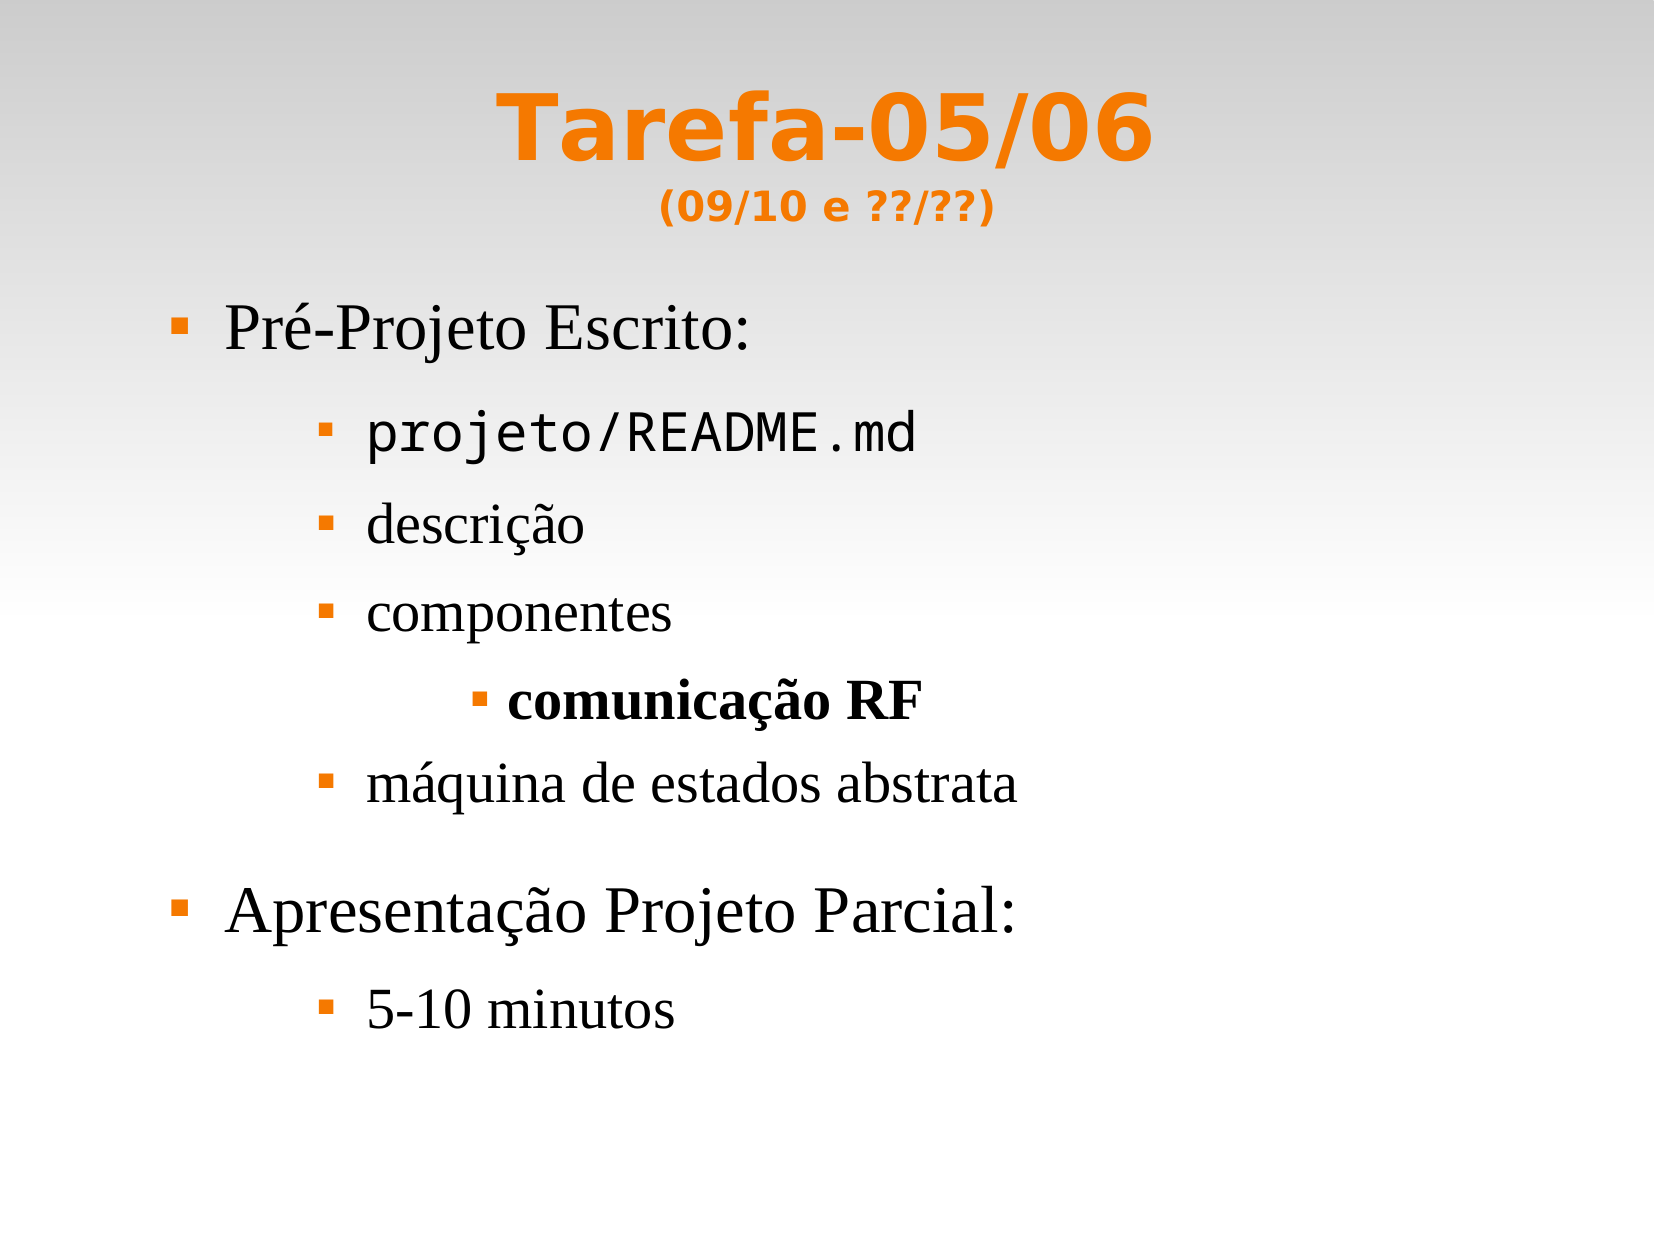

# Tarefa-05/06 (09/10 e ??/??)
Pré-Projeto Escrito:
projeto/README.md
descrição
componentes
comunicação RF
máquina de estados abstrata
Apresentação Projeto Parcial:
5-10 minutos